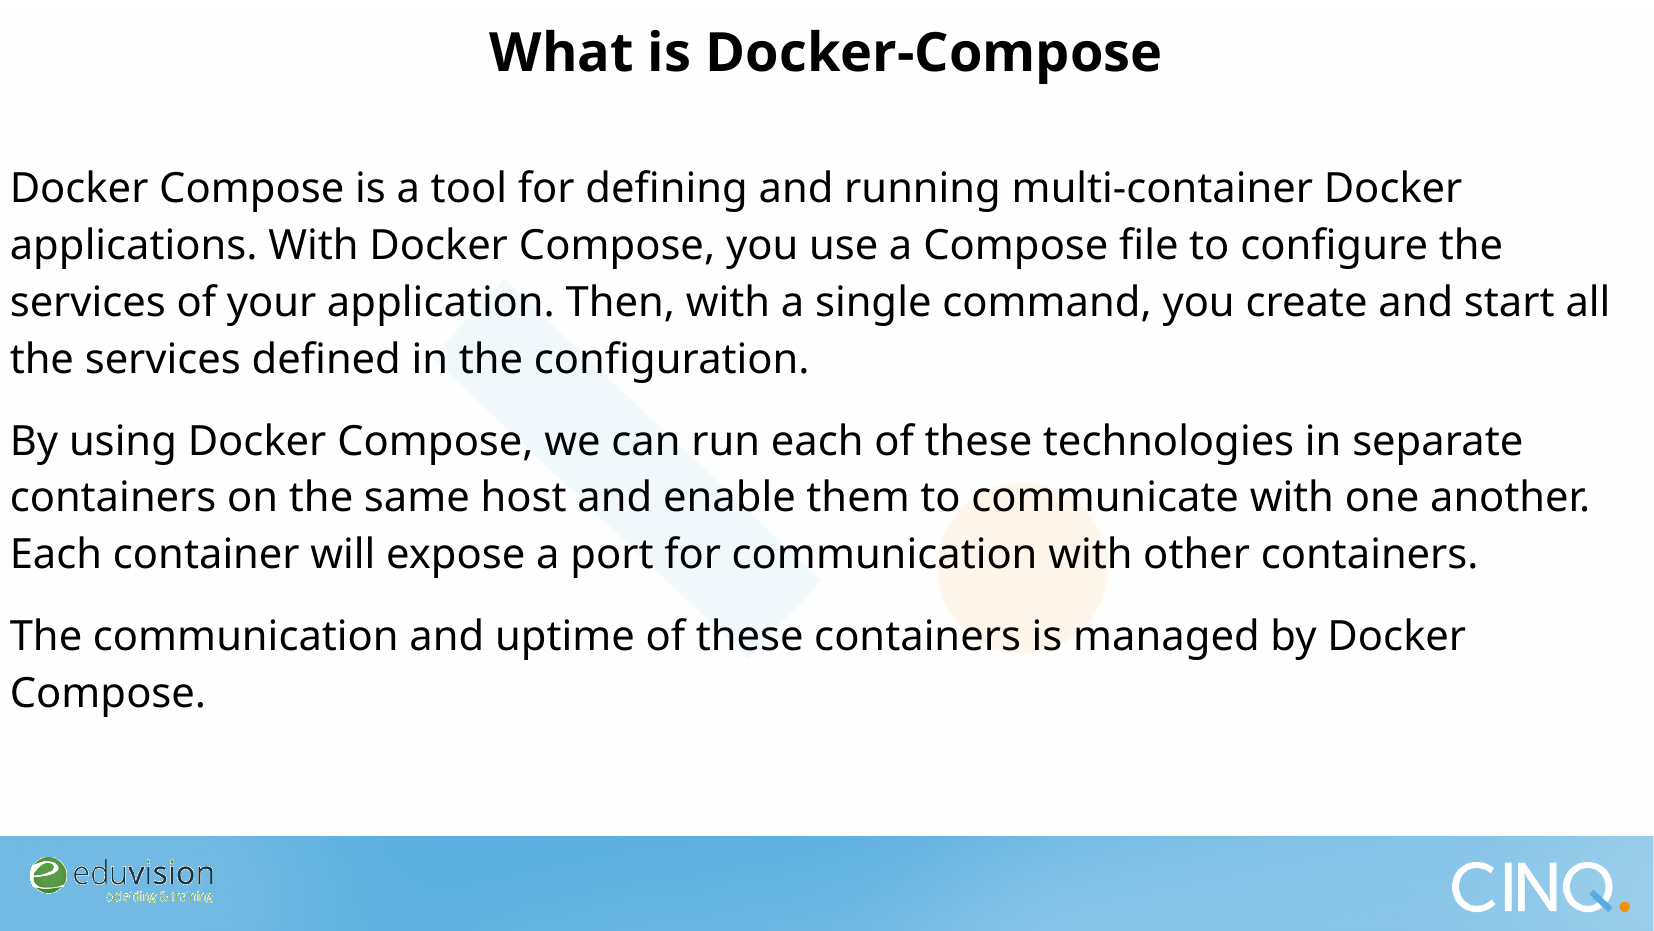

What is Docker-Compose
Docker Compose is a tool for defining and running multi-container Docker applications. With Docker Compose, you use a Compose file to configure the services of your application. Then, with a single command, you create and start all the services defined in the configuration.
By using Docker Compose, we can run each of these technologies in separate containers on the same host and enable them to communicate with one another. Each container will expose a port for communication with other containers.
The communication and uptime of these containers is managed by Docker Compose.